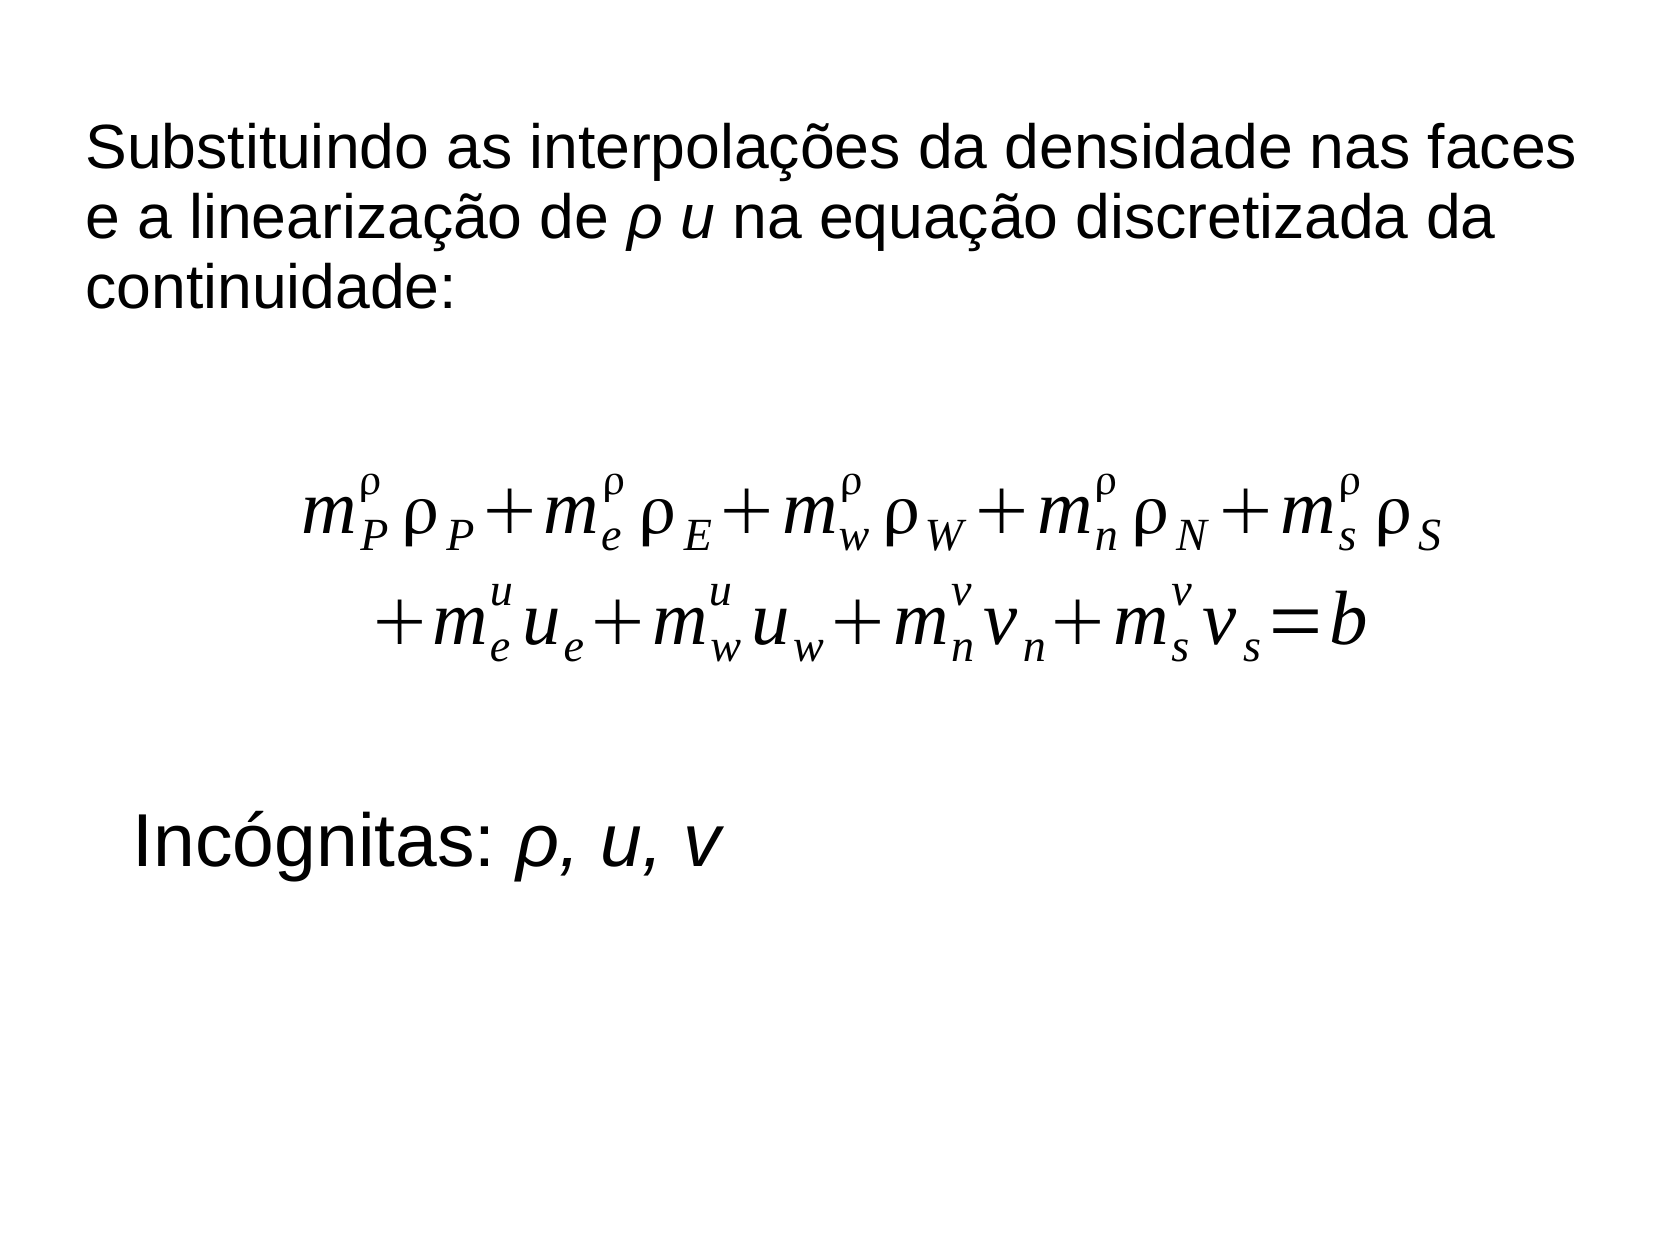

Substituindo as interpolações da densidade nas faces
e a linearização de ρ u na equação discretizada da
continuidade:
Incógnitas: ρ, u, v